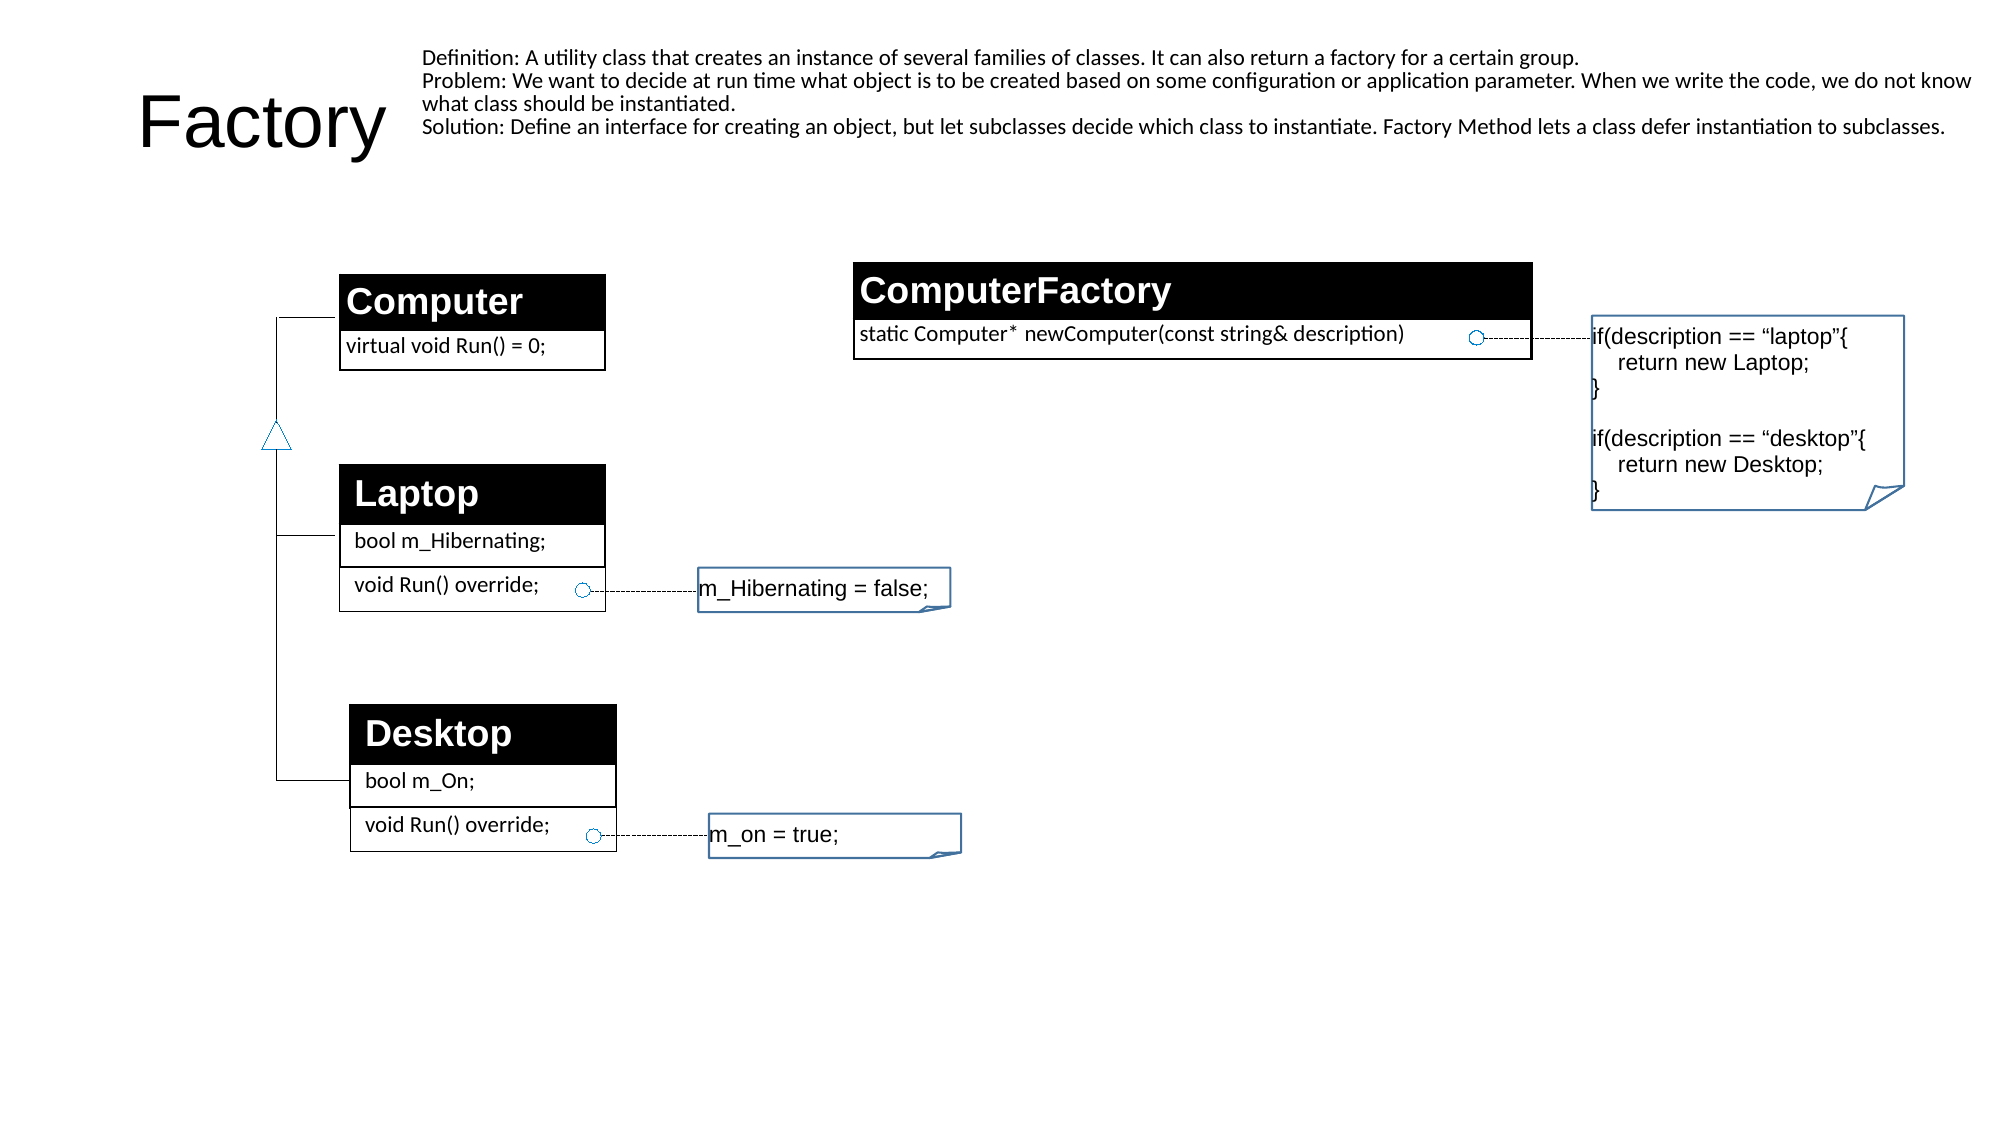

Definition: A utility class that creates an instance of several families of classes. It can also return a factory for a certain group.
Problem: We want to decide at run time what object is to be created based on some configuration or application parameter. When we write the code, we do not know what class should be instantiated.
Solution: Define an interface for creating an object, but let subclasses decide which class to instantiate. Factory Method lets a class defer instantiation to subclasses.
# Factory
| ComputerFactory |
| --- |
| static Computer\* newComputer(const string& description) |
| Computer |
| --- |
| virtual void Run() = 0; |
if(description == “laptop”{
 return new Laptop;
}
if(description == “desktop”{
 return new Desktop;
}
| Laptop |
| --- |
| bool m\_Hibernating; |
| void Run() override; |
| Laptop |
| --- |
| bool mHibernating; |
| void Run() override; |
m_Hibernating = false;
| Desktop |
| --- |
| bool m\_On; |
| void Run() override; |
| Laptop |
| --- |
| bool mHibernating; |
| void Run() override; |
m_on = true;